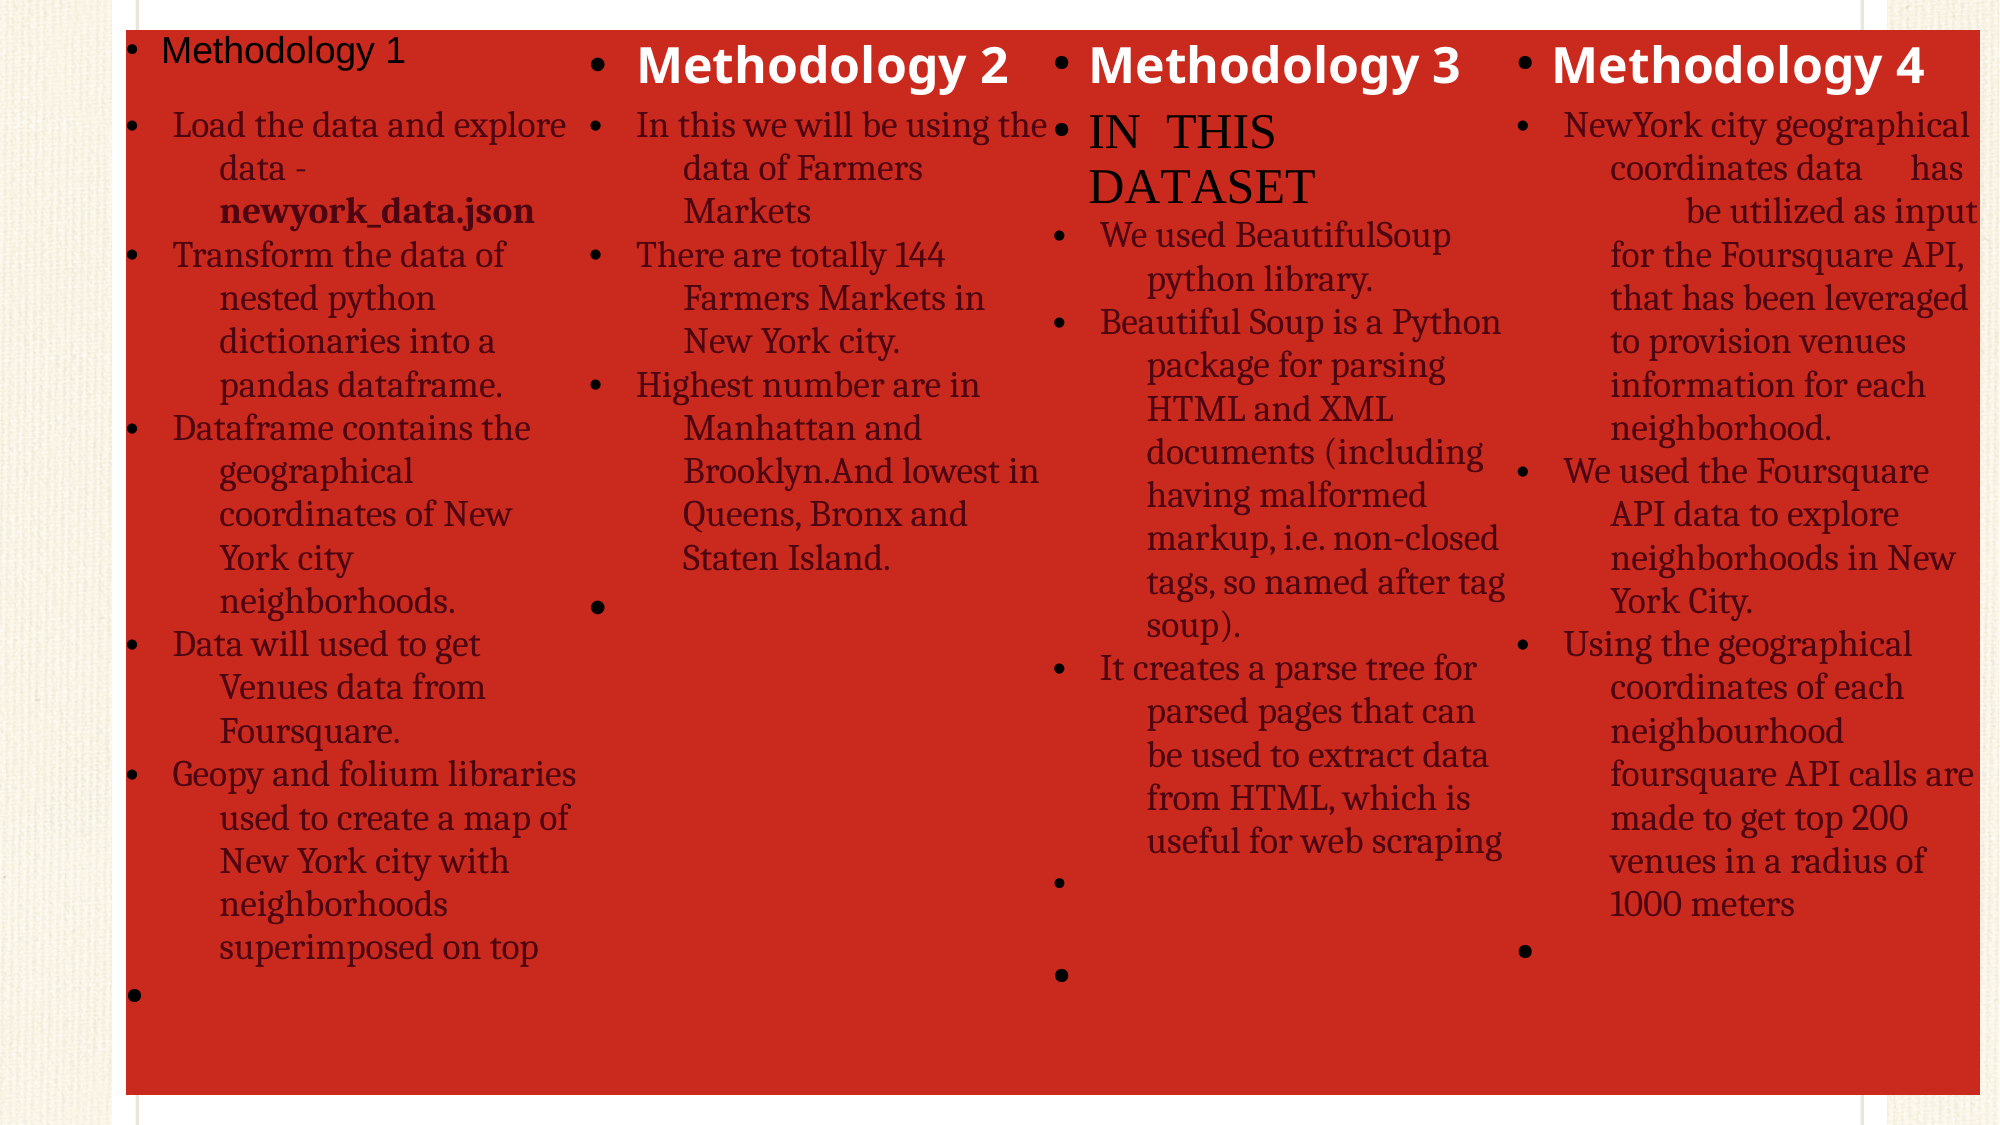

| Methodology 1 | Methodology 2 | Methodology 3 | Methodology 4 |
| --- | --- | --- | --- |
| Load the data and explore data -newyork\_data.json Transform the data of nested python dictionaries into a pandas dataframe. Dataframe contains the geographical coordinates of New York city neighborhoods. Data will used to get Venues data from Foursquare. Geopy and folium libraries used to create a map of New York city with neighborhoods superimposed on top | In this we will be using the data of Farmers Markets There are totally 144 Farmers Markets in New York city. Highest number are in Manhattan and Brooklyn.And lowest in Queens, Bronx and Staten Island. | IN THIS DATASET We used BeautifulSoup python library. Beautiful Soup is a Python package for parsing HTML and XML documents (including having malformed markup, i.e. non-closed tags, so named after tag soup). It creates a parse tree for parsed pages that can be used to extract data from HTML, which is useful for web scraping | NewYork city geographical coordinates data has be utilized as input for the Foursquare API, that has been leveraged to provision venues information for each neighborhood. We used the Foursquare API data to explore neighborhoods in New York City. Using the geographical coordinates of each neighbourhood foursquare API calls are made to get top 200 venues in a radius of 1000 meters |